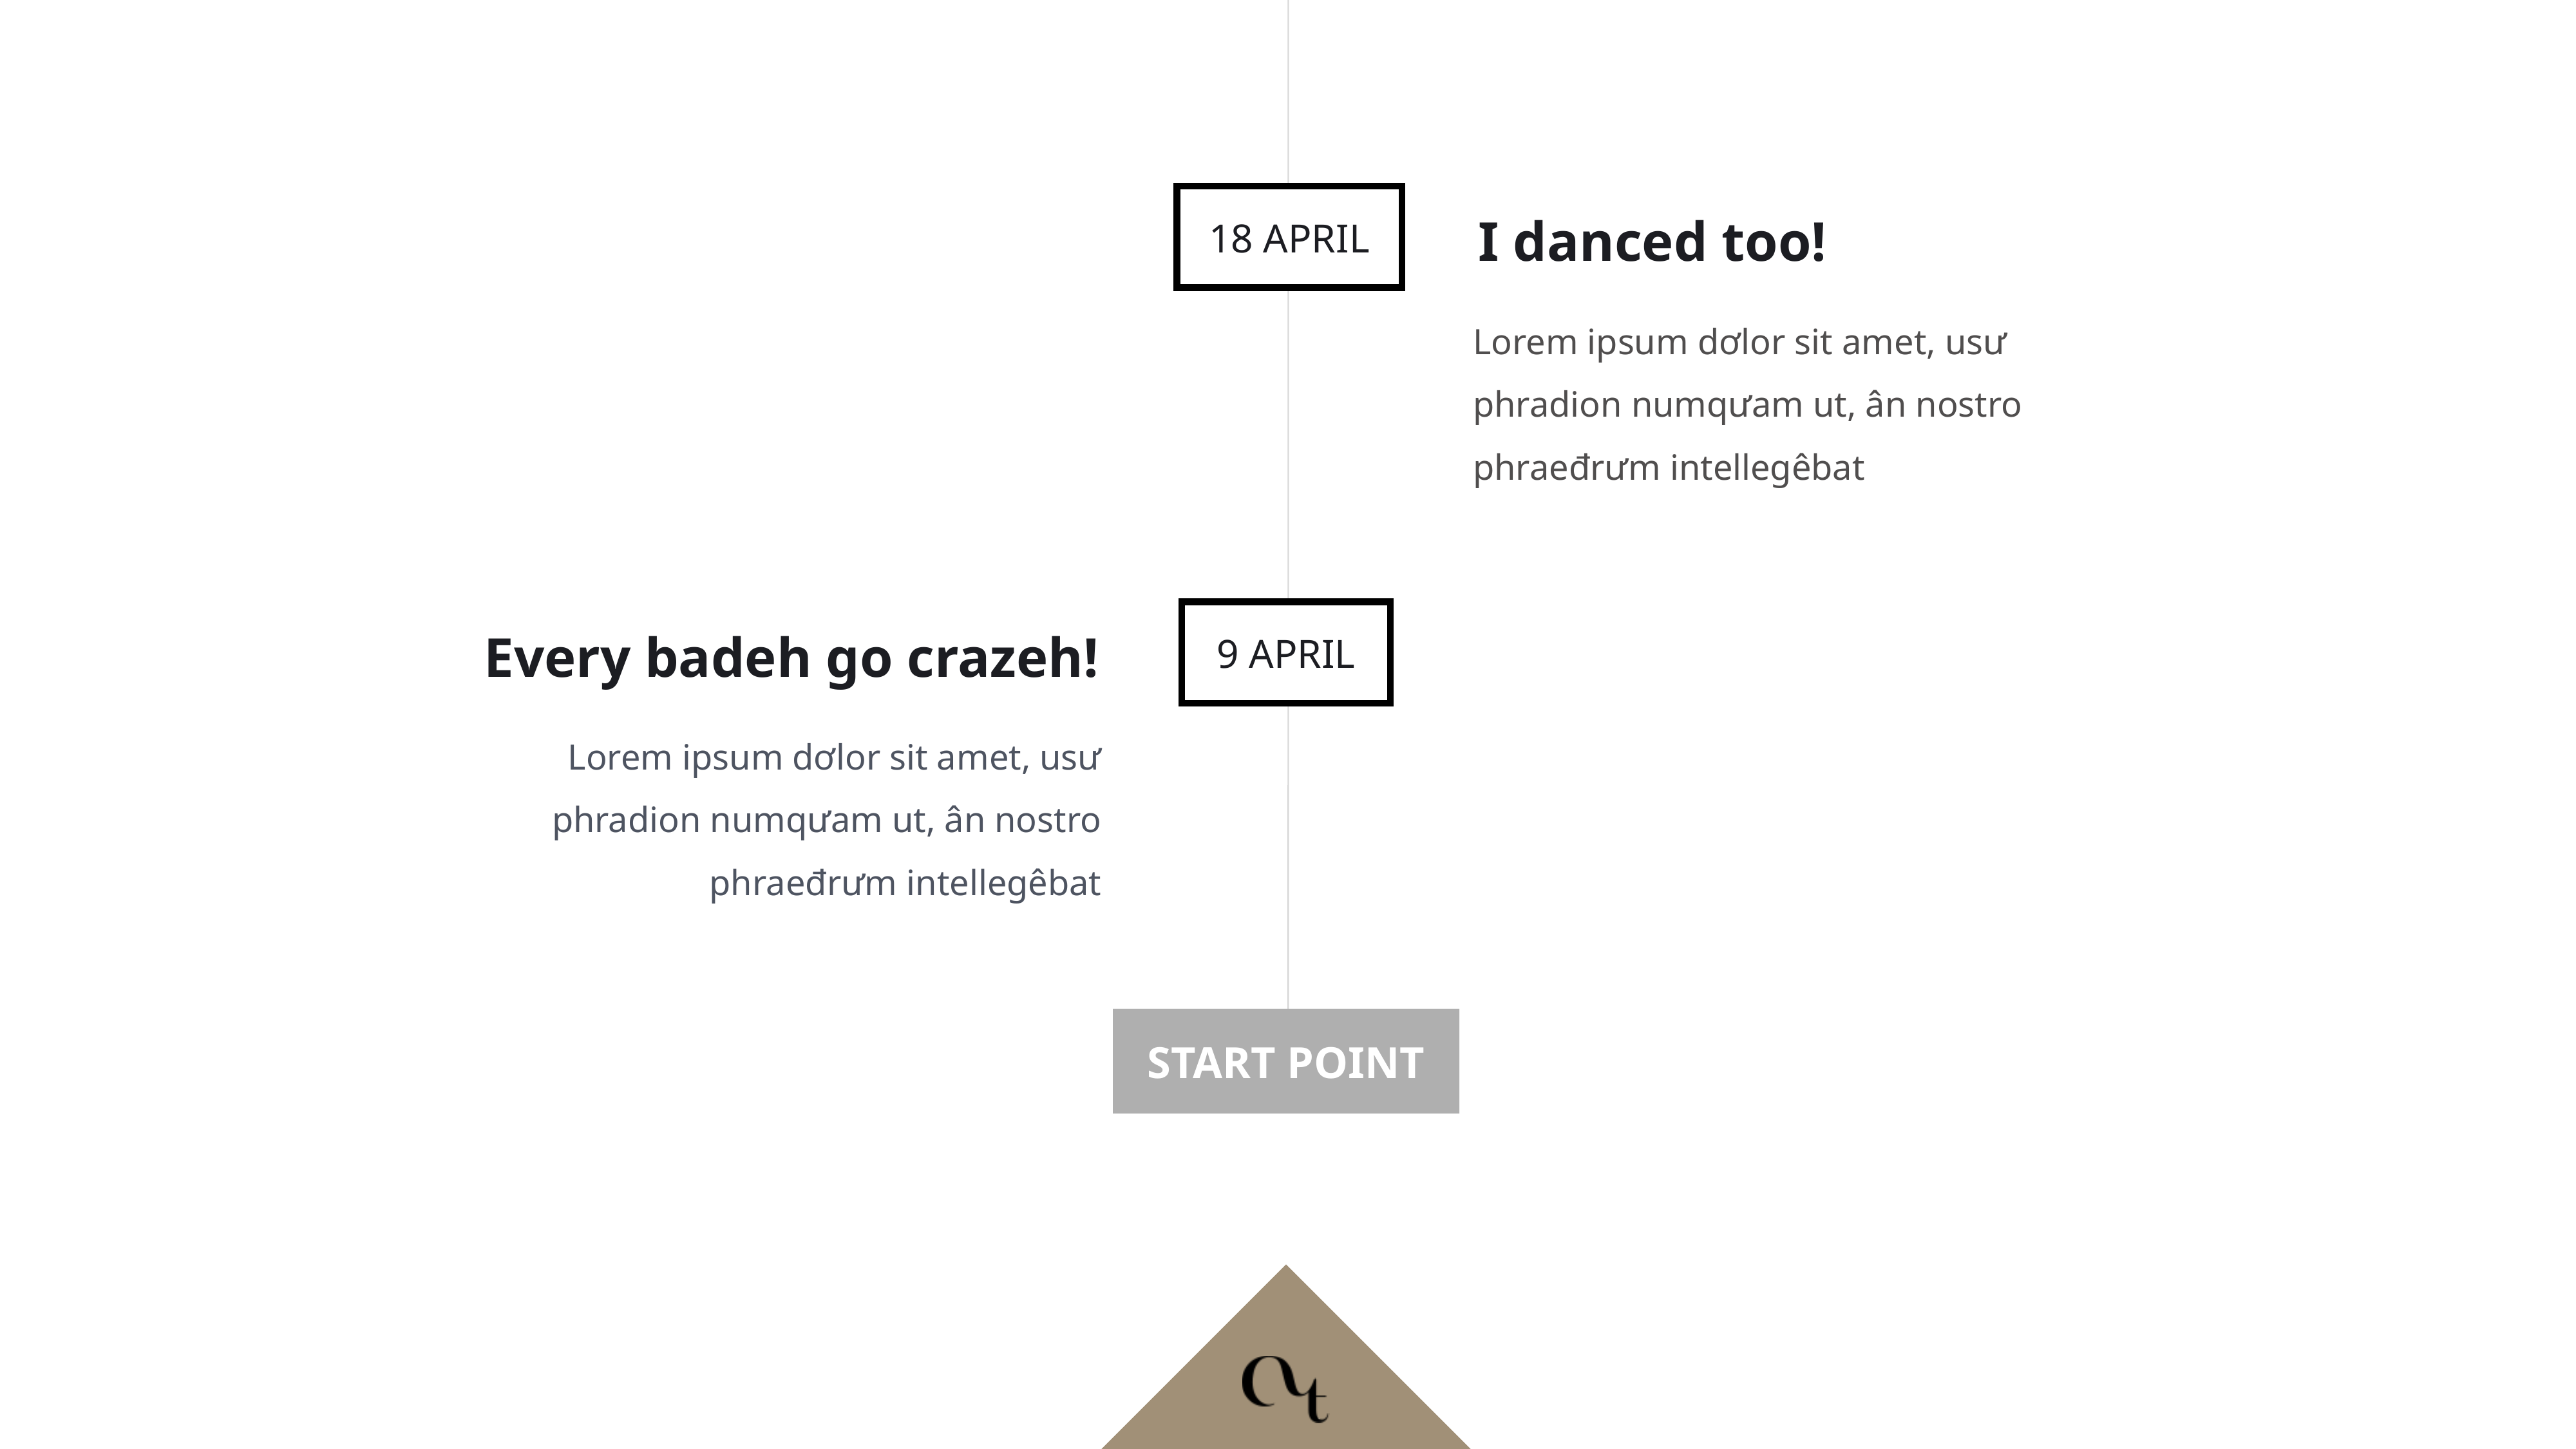

18 APRIL
I danced too!
# Lorem ipsum dơlor sit amet, usư phradion numqưam ut, ân nostro phraeđrưm intellegêbat
9 APRIL
Every badeh go crazeh!
Lorem ipsum dơlor sit amet, usư phradion numqưam ut, ân nostro phraeđrưm intellegêbat
START POINT